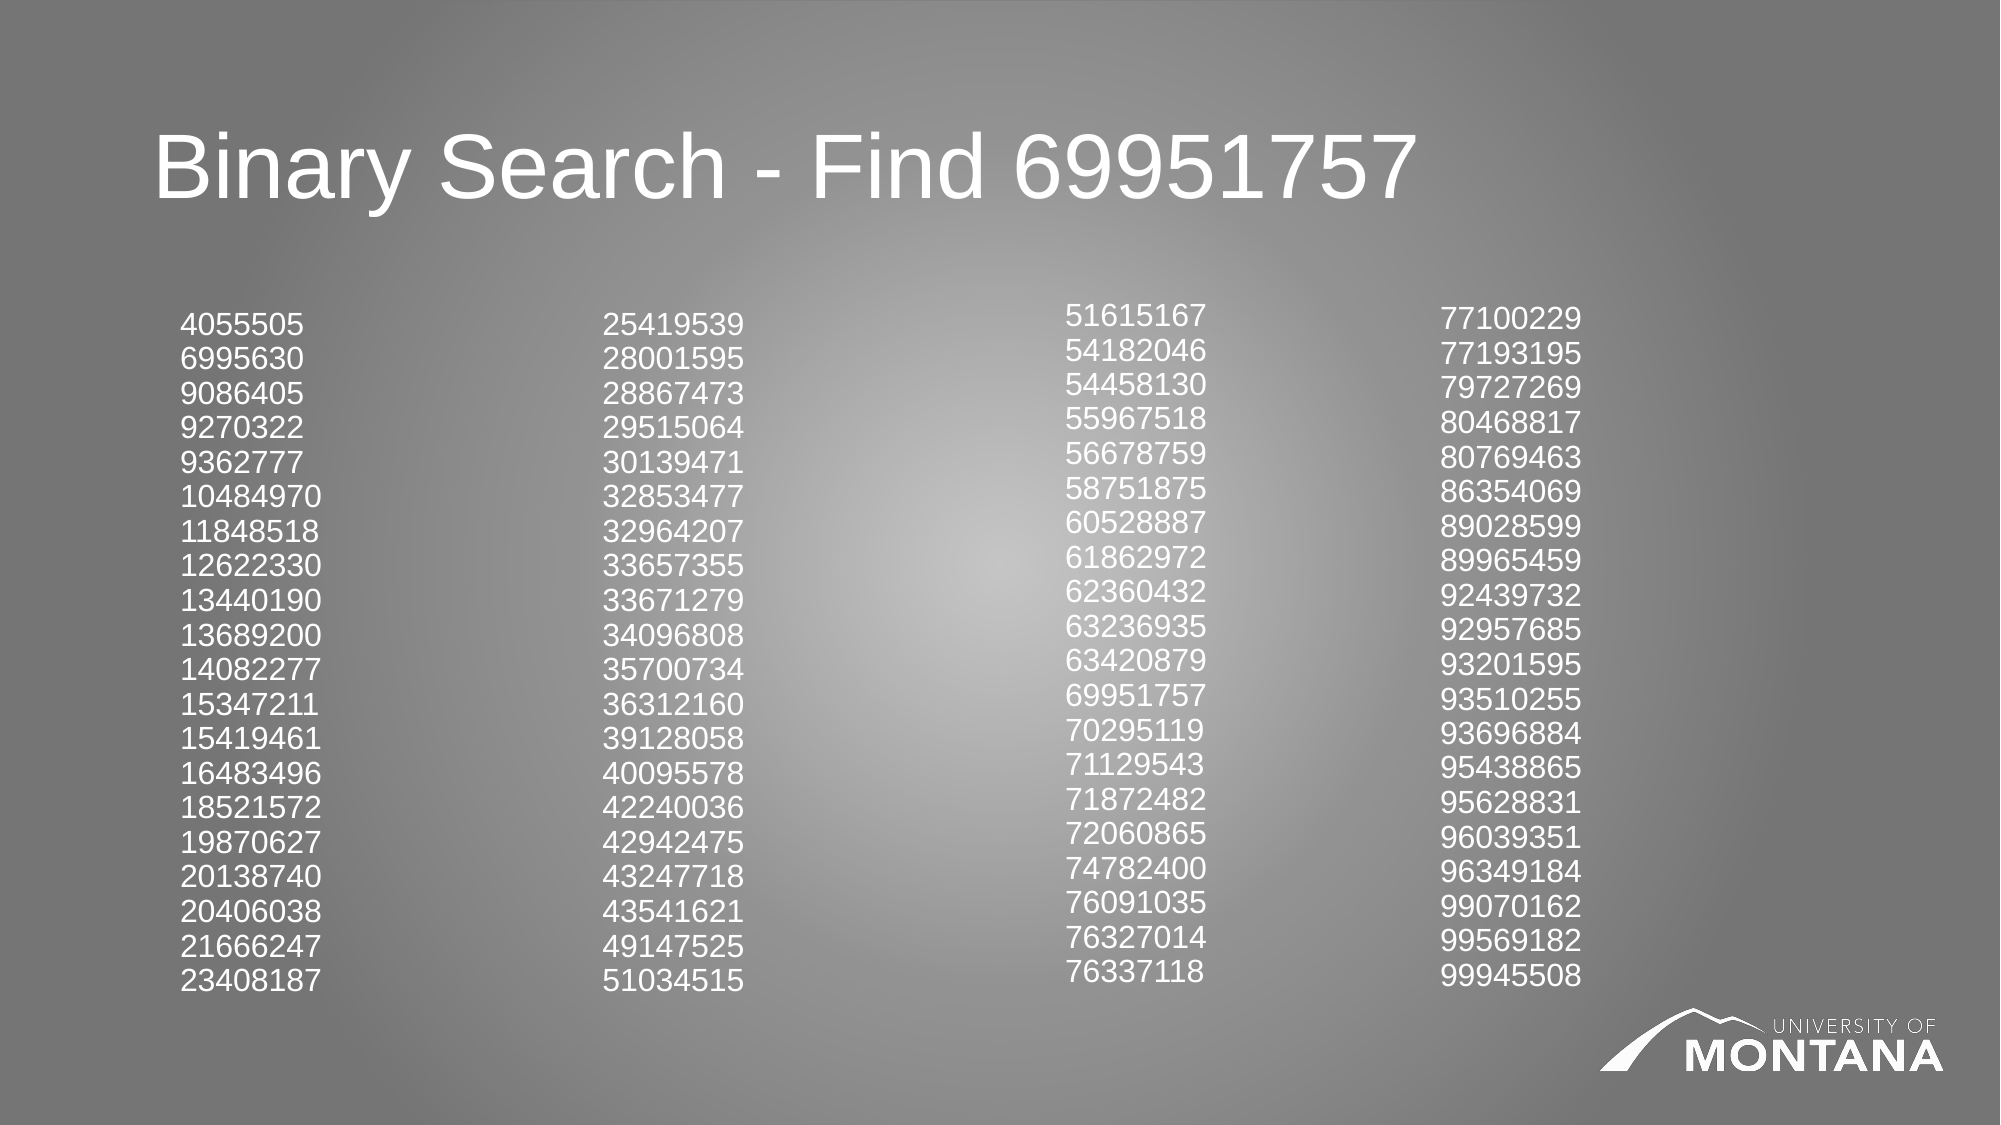

# Binary Search - Find 69951757
51615167
54182046
54458130
55967518
56678759
58751875
60528887
61862972
62360432
63236935
63420879
69951757
70295119
71129543
71872482
72060865
74782400
76091035
76327014
76337118
77100229
77193195
79727269
80468817
80769463
86354069
89028599
89965459
92439732
92957685
93201595
93510255
93696884
95438865
95628831
96039351
96349184
99070162
99569182
99945508
4055505
6995630
9086405
9270322
9362777
10484970
11848518
12622330
13440190
13689200
14082277
15347211
15419461
16483496
18521572
19870627
20138740
20406038
21666247
23408187
25419539
28001595
28867473
29515064
30139471
32853477
32964207
33657355
33671279
34096808
35700734
36312160
39128058
40095578
42240036
42942475
43247718
43541621
49147525
51034515